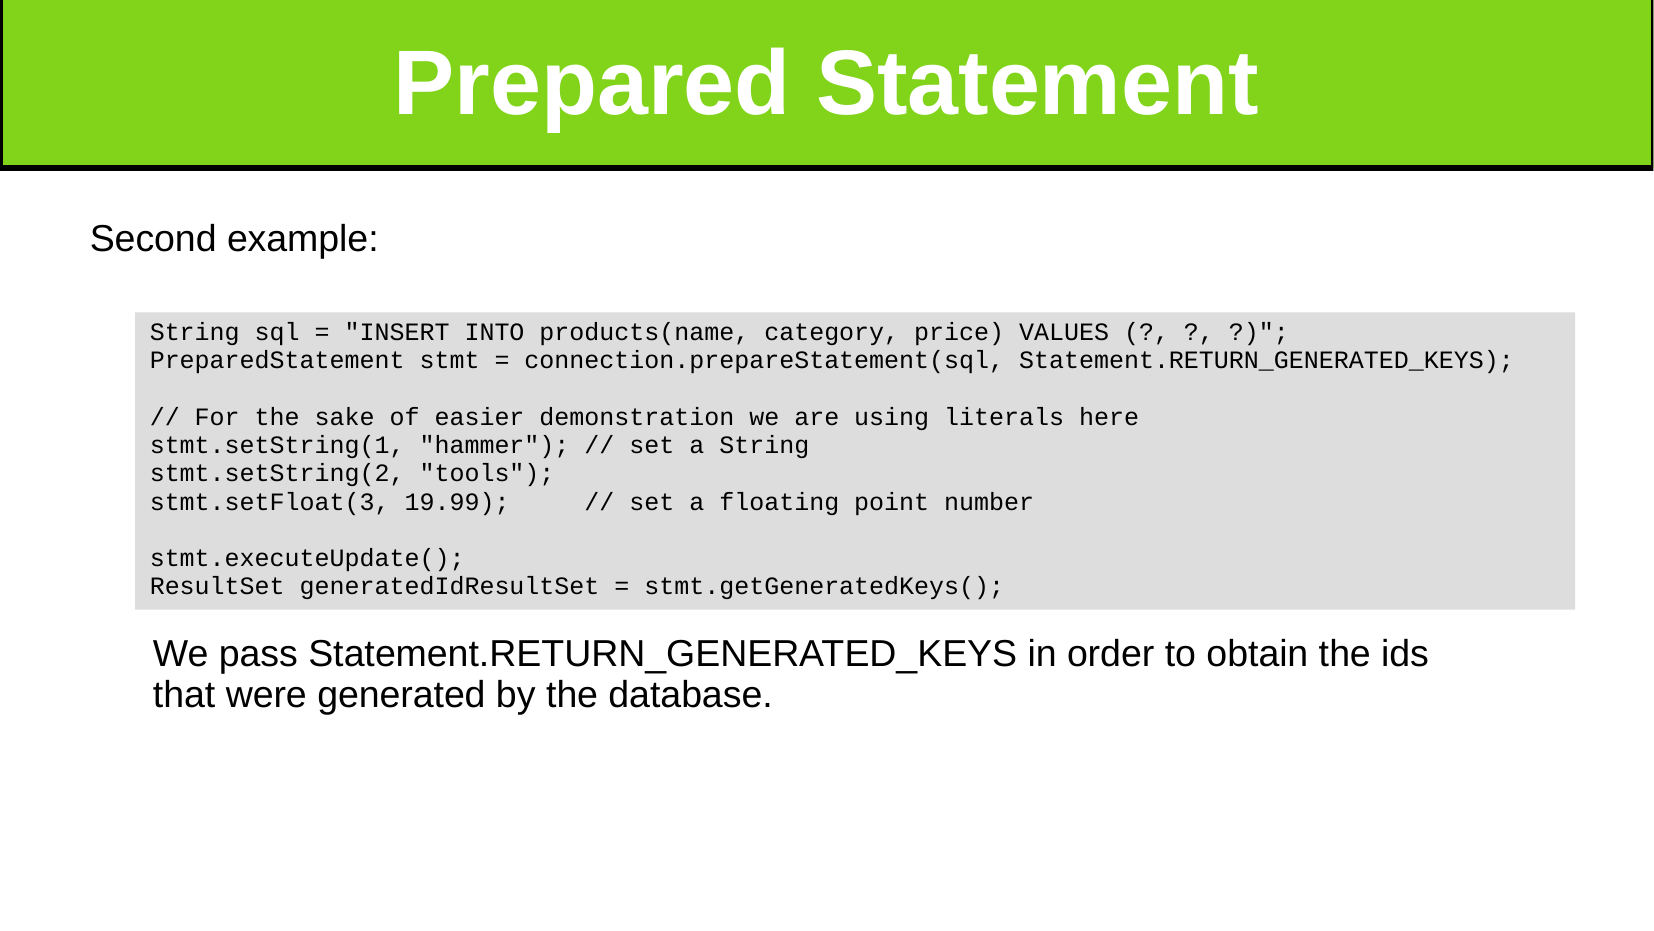

# Prepared Statement
Second example:
String sql = "INSERT INTO products(name, category, price) VALUES (?, ?, ?)";
PreparedStatement stmt = connection.prepareStatement(sql, Statement.RETURN_GENERATED_KEYS);
// For the sake of easier demonstration we are using literals here
stmt.setString(1, "hammer"); // set a String
stmt.setString(2, "tools");
stmt.setFloat(3, 19.99); // set a floating point number
stmt.executeUpdate();
ResultSet generatedIdResultSet = stmt.getGeneratedKeys();
We pass Statement.RETURN_GENERATED_KEYS in order to obtain the ids that were generated by the database.